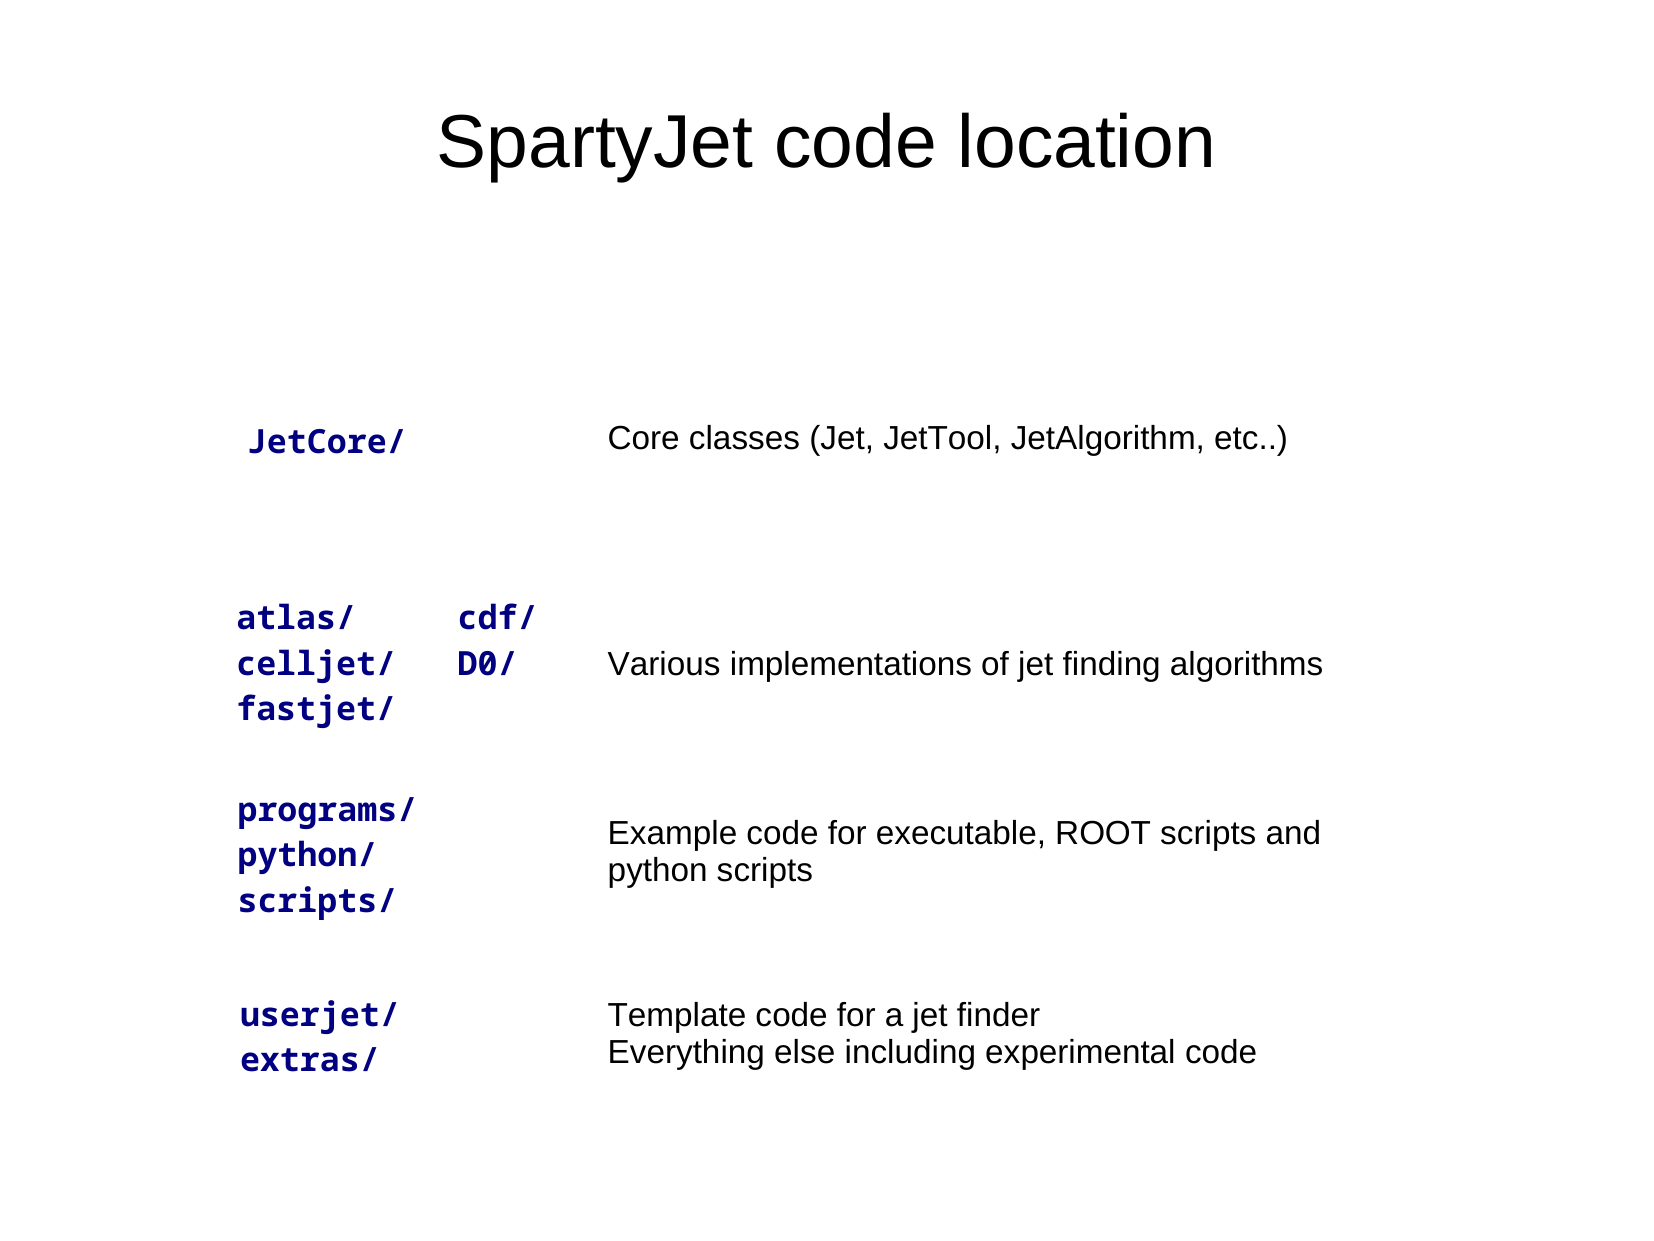

SpartyJet code location
JetCore/
Core classes (Jet, JetTool, JetAlgorithm, etc..)
atlas/		cdf/
celljet/	D0/
fastjet/
Various implementations of jet finding algorithms
programs/
python/
scripts/
Example code for executable, ROOT scripts and
python scripts
userjet/
extras/
Template code for a jet finder
Everything else including experimental code